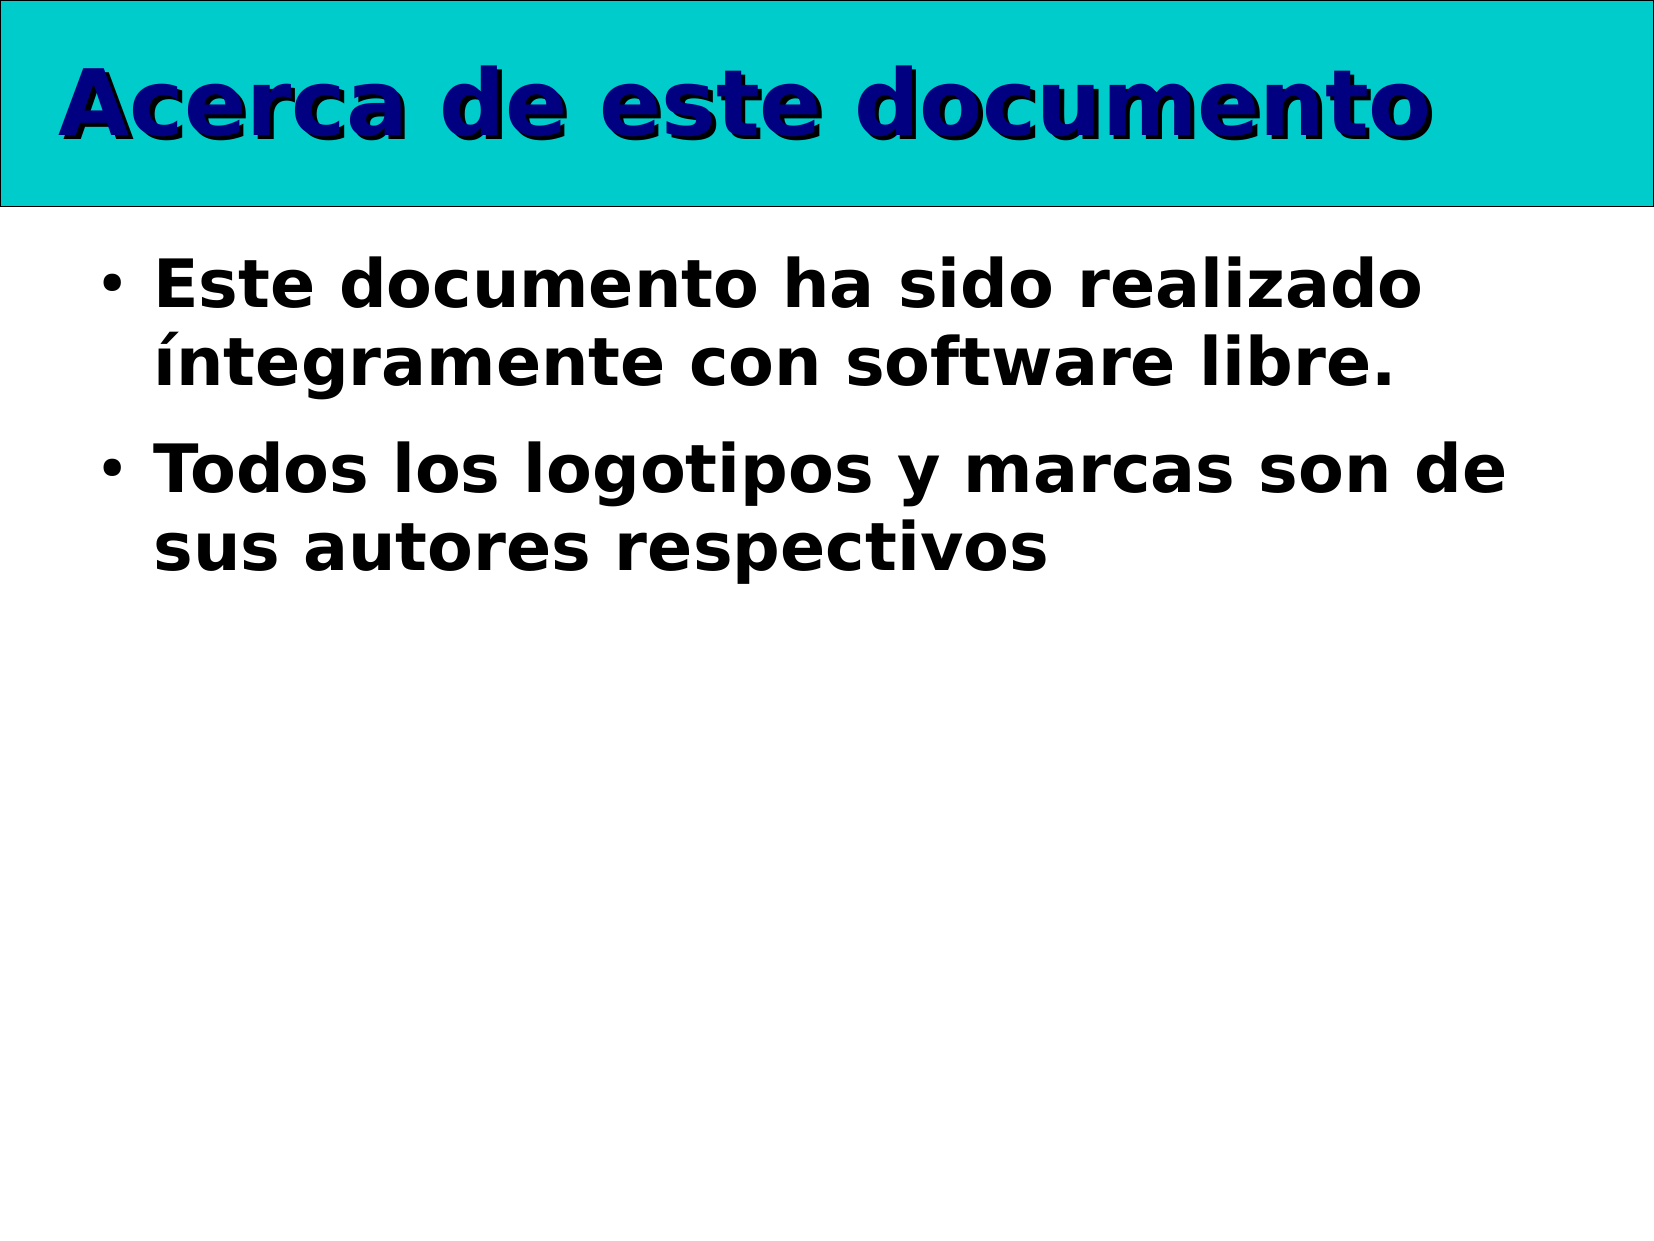

# Acerca de este documento
Este documento ha sido realizado íntegramente con software libre.
Todos los logotipos y marcas son de sus autores respectivos